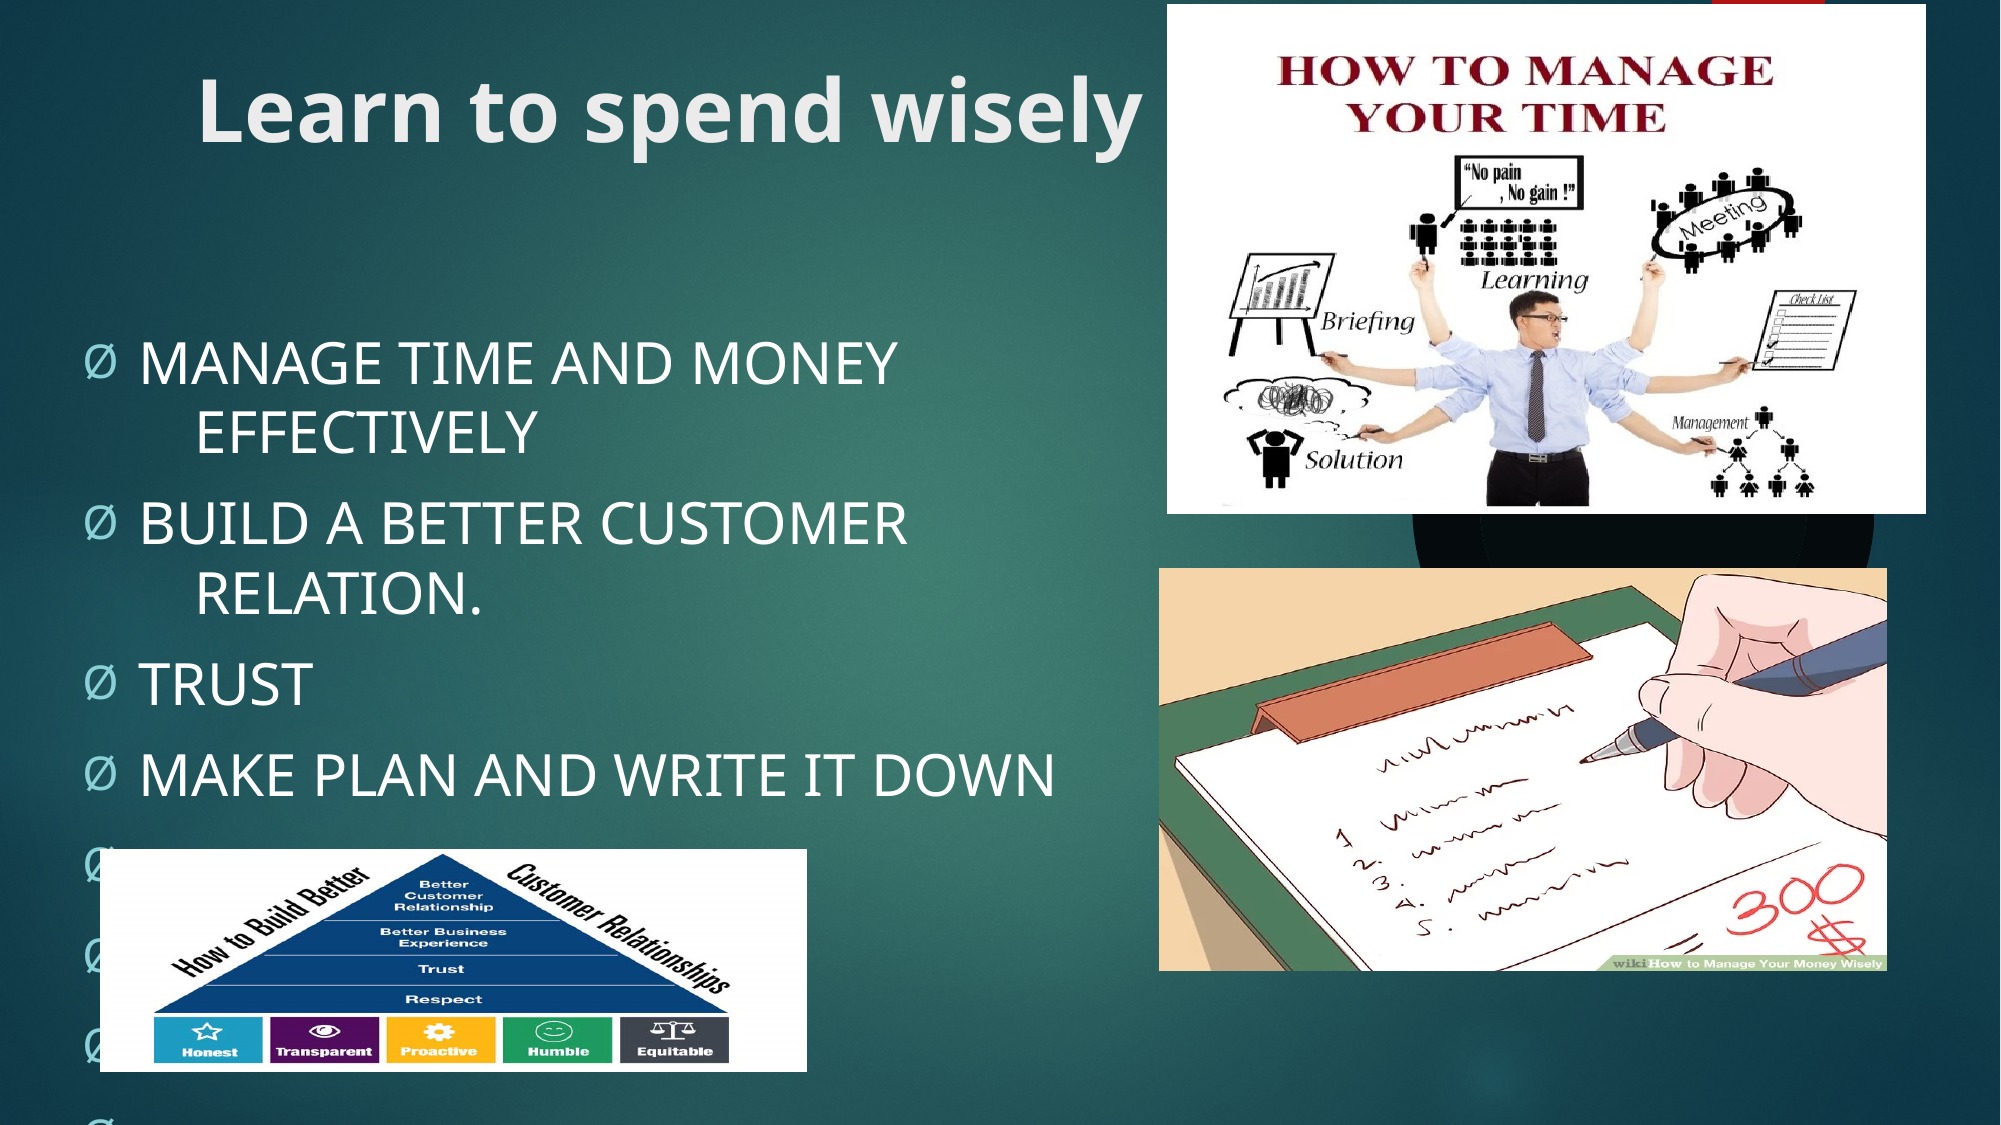

# Learn to spend wisely
MANAGE TIME AND MONEY EFFECTIVELY
BUILD A BETTER CUSTOMER RELATION.
TRUST
MAKE PLAN AND WRITE IT DOWN